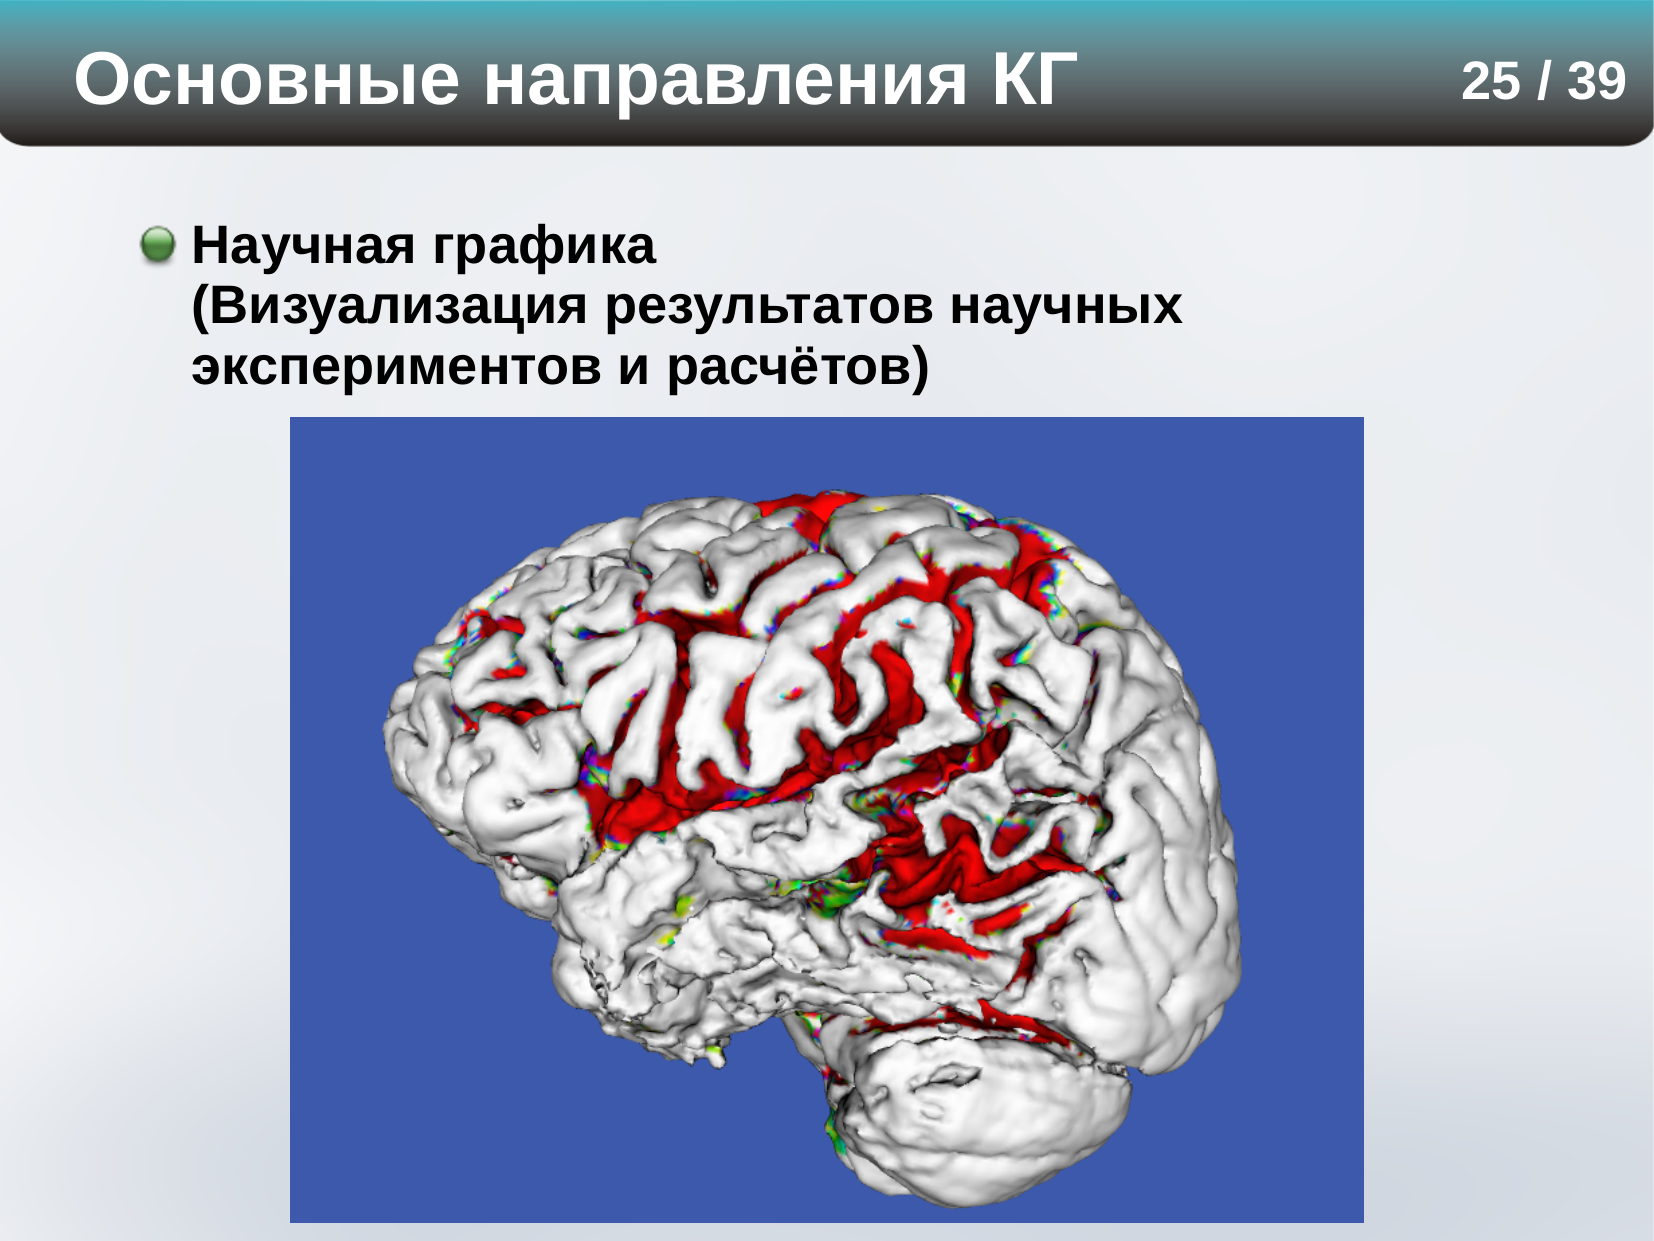

Основные направления КГ
Научная графика
(Визуализация результатов научных экспериментов и расчётов)